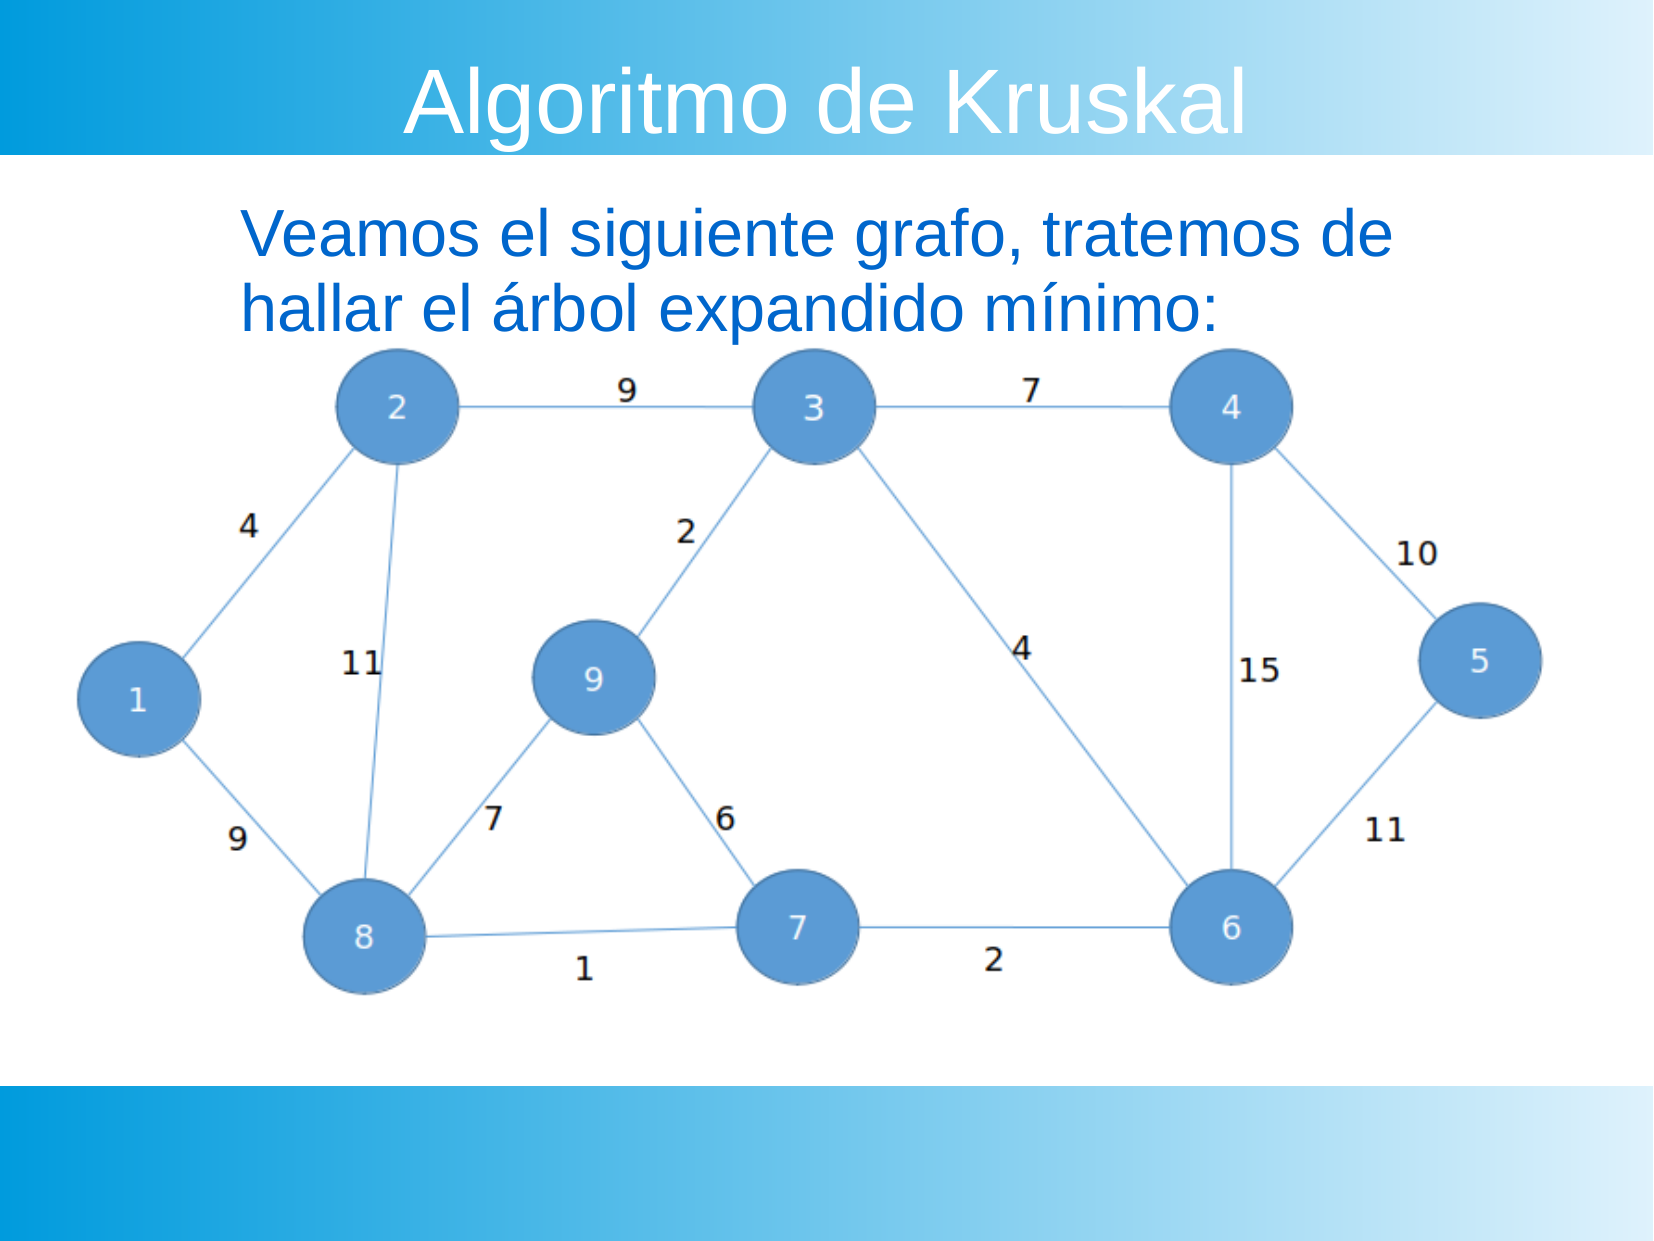

# Algoritmo de Kruskal
Veamos el siguiente grafo, tratemos de hallar el árbol expandido mínimo: